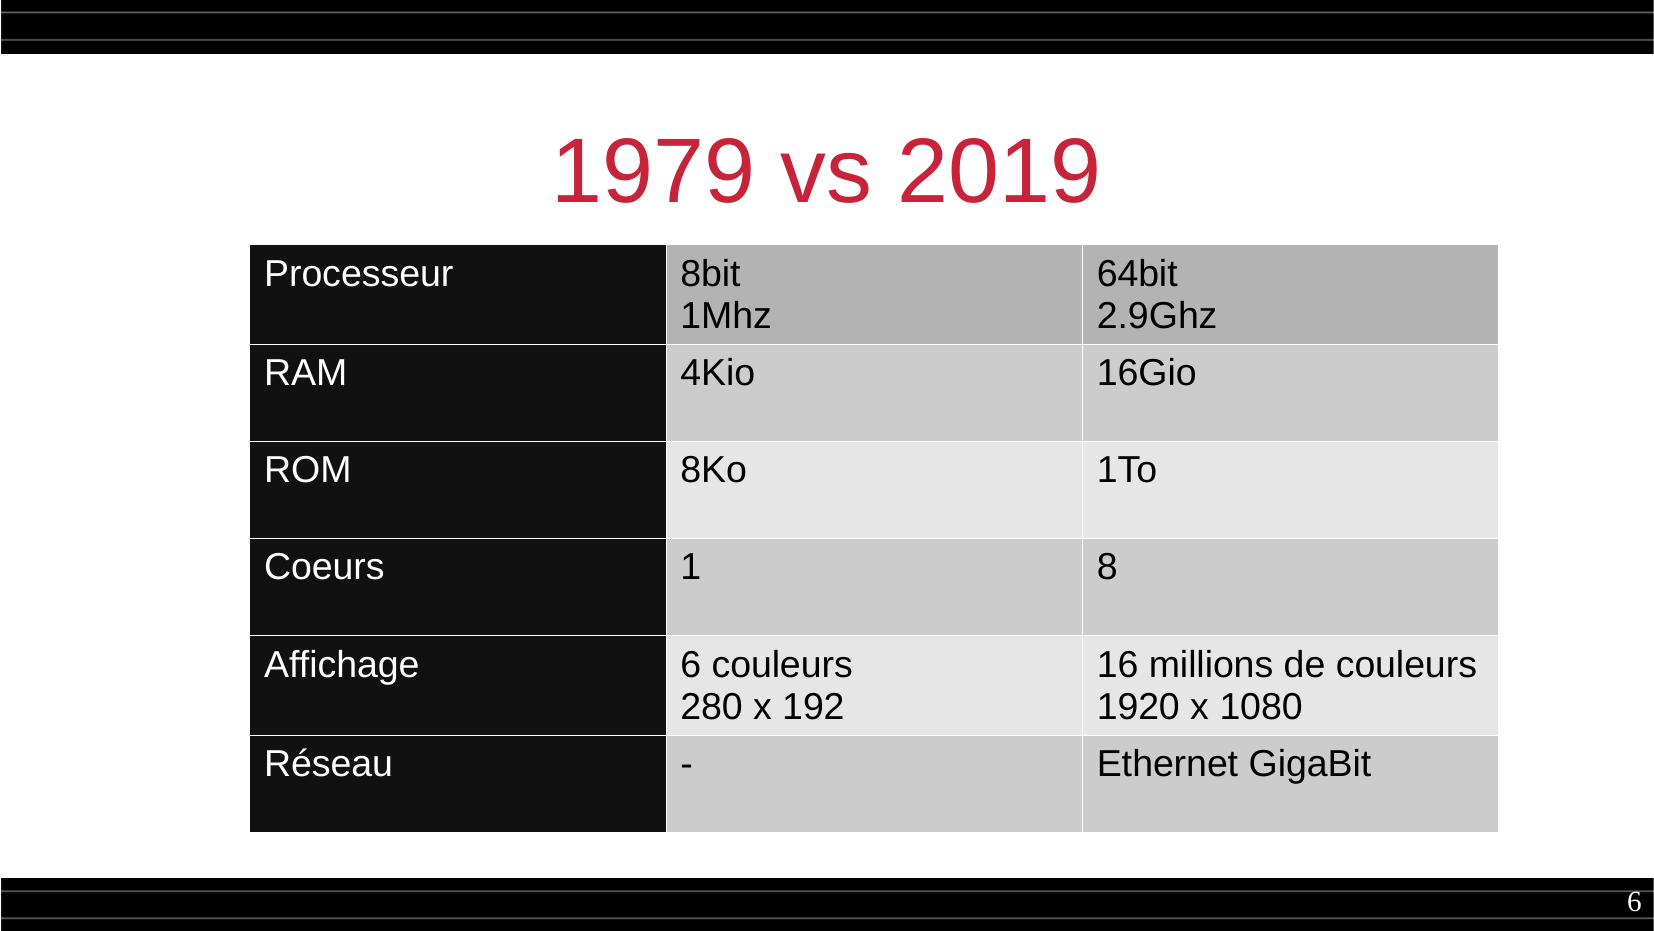

# 1979 vs 2019
| Processeur | 8bit 1Mhz | 64bit 2.9Ghz |
| --- | --- | --- |
| RAM | 4Kio | 16Gio |
| ROM | 8Ko | 1To |
| Coeurs | 1 | 8 |
| Affichage | 6 couleurs 280 x 192 | 16 millions de couleurs 1920 x 1080 |
| Réseau | - | Ethernet GigaBit |